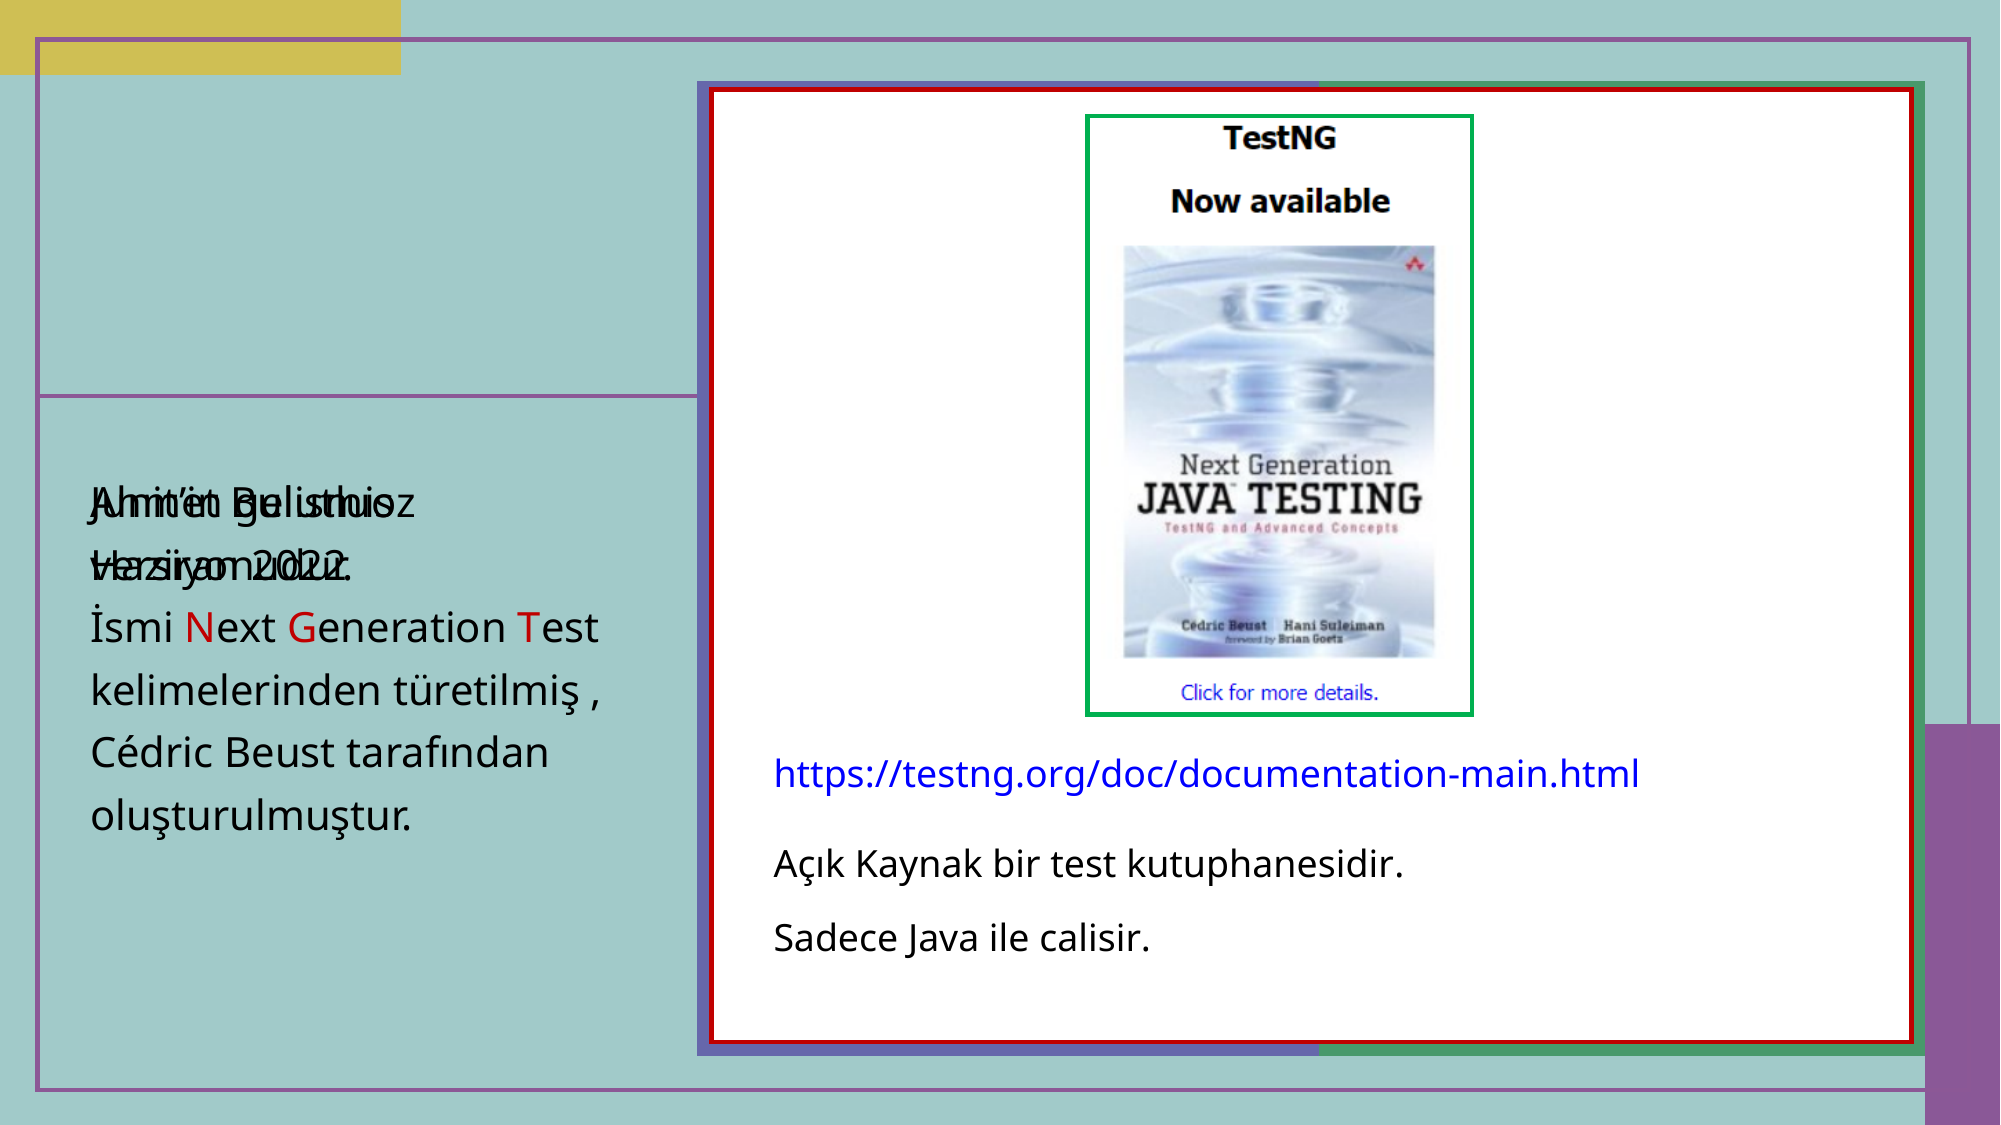

# TestNg Nedir ?
Junit’in gelismis versiyonudur.
İsmi Next Generation Test kelimelerinden türetilmiş , Cédric Beust tarafından oluşturulmuştur.
Ahmet Bulutluoz Haziran 2022
https://testng.org/doc/documentation-main.html
Açık Kaynak bir test kutuphanesidir.
Sadece Java ile calisir.